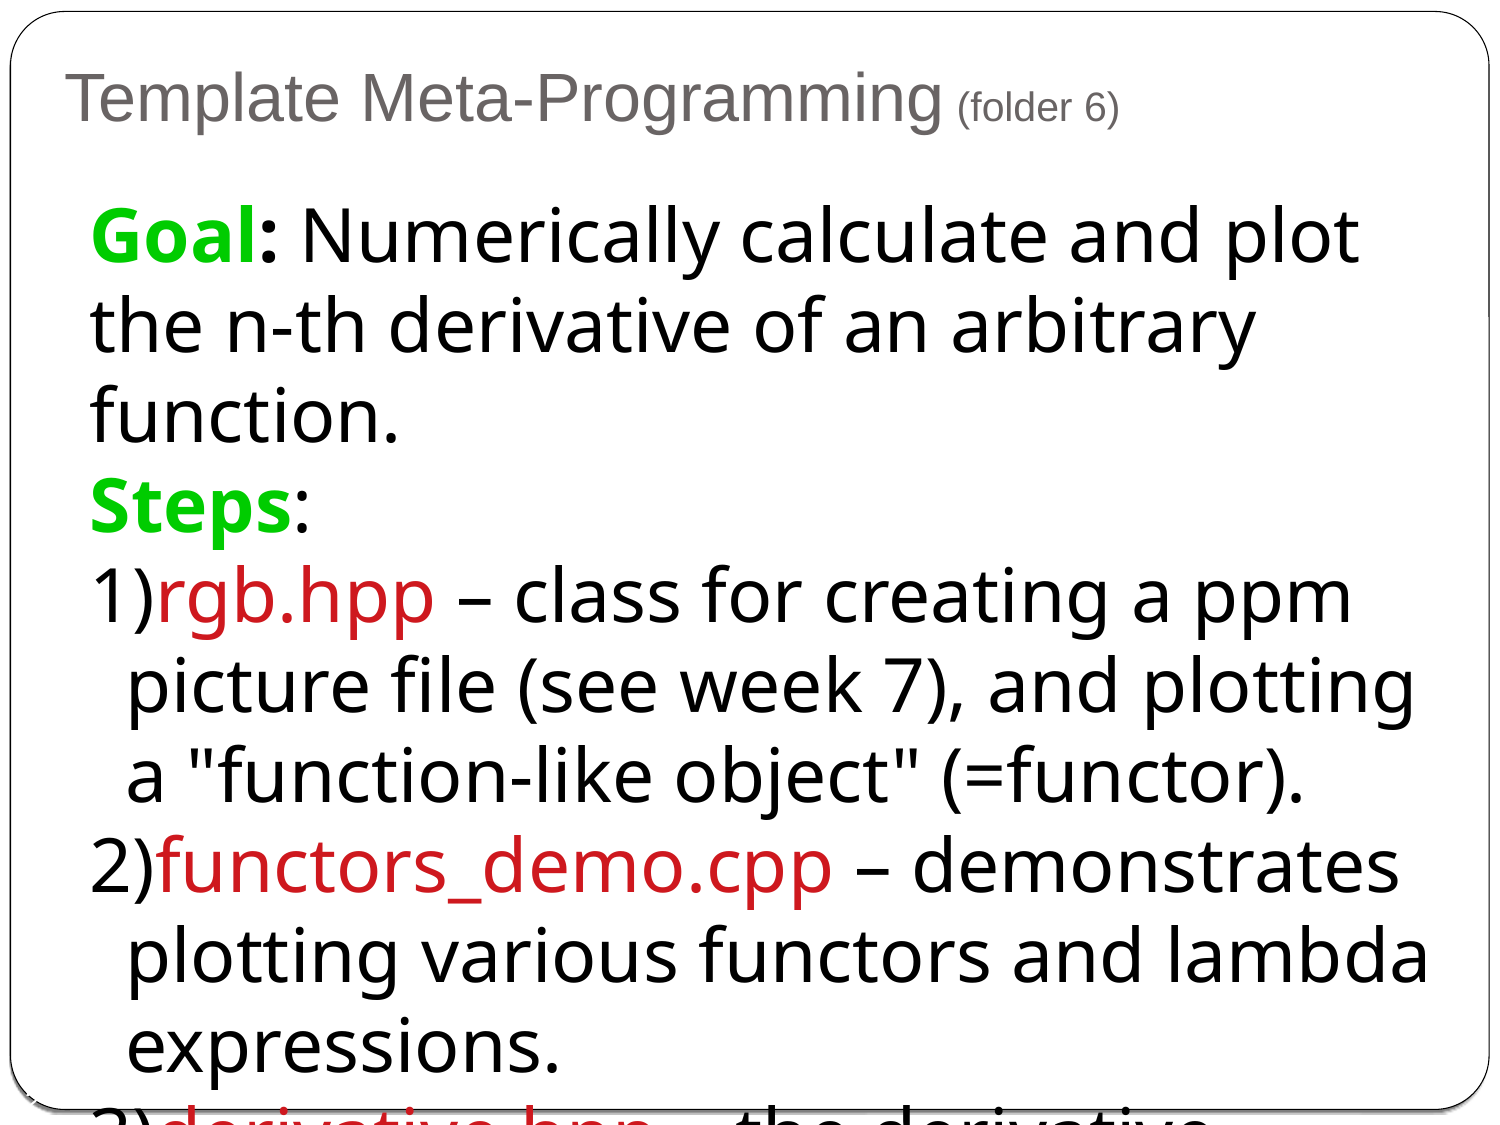

# Template Meta-Programming (folder 6)
Goal: Numerically calculate and plot the n-th derivative of an arbitrary function.
Steps:
rgb.hpp – class for creating a ppm picture file (see week 7), and plotting a "function-like object" (=functor).
functors_demo.cpp – demonstrates plotting various functors and lambda expressions.
derivative.hpp – the derivative template.
animate_demo.cpp – function animation.